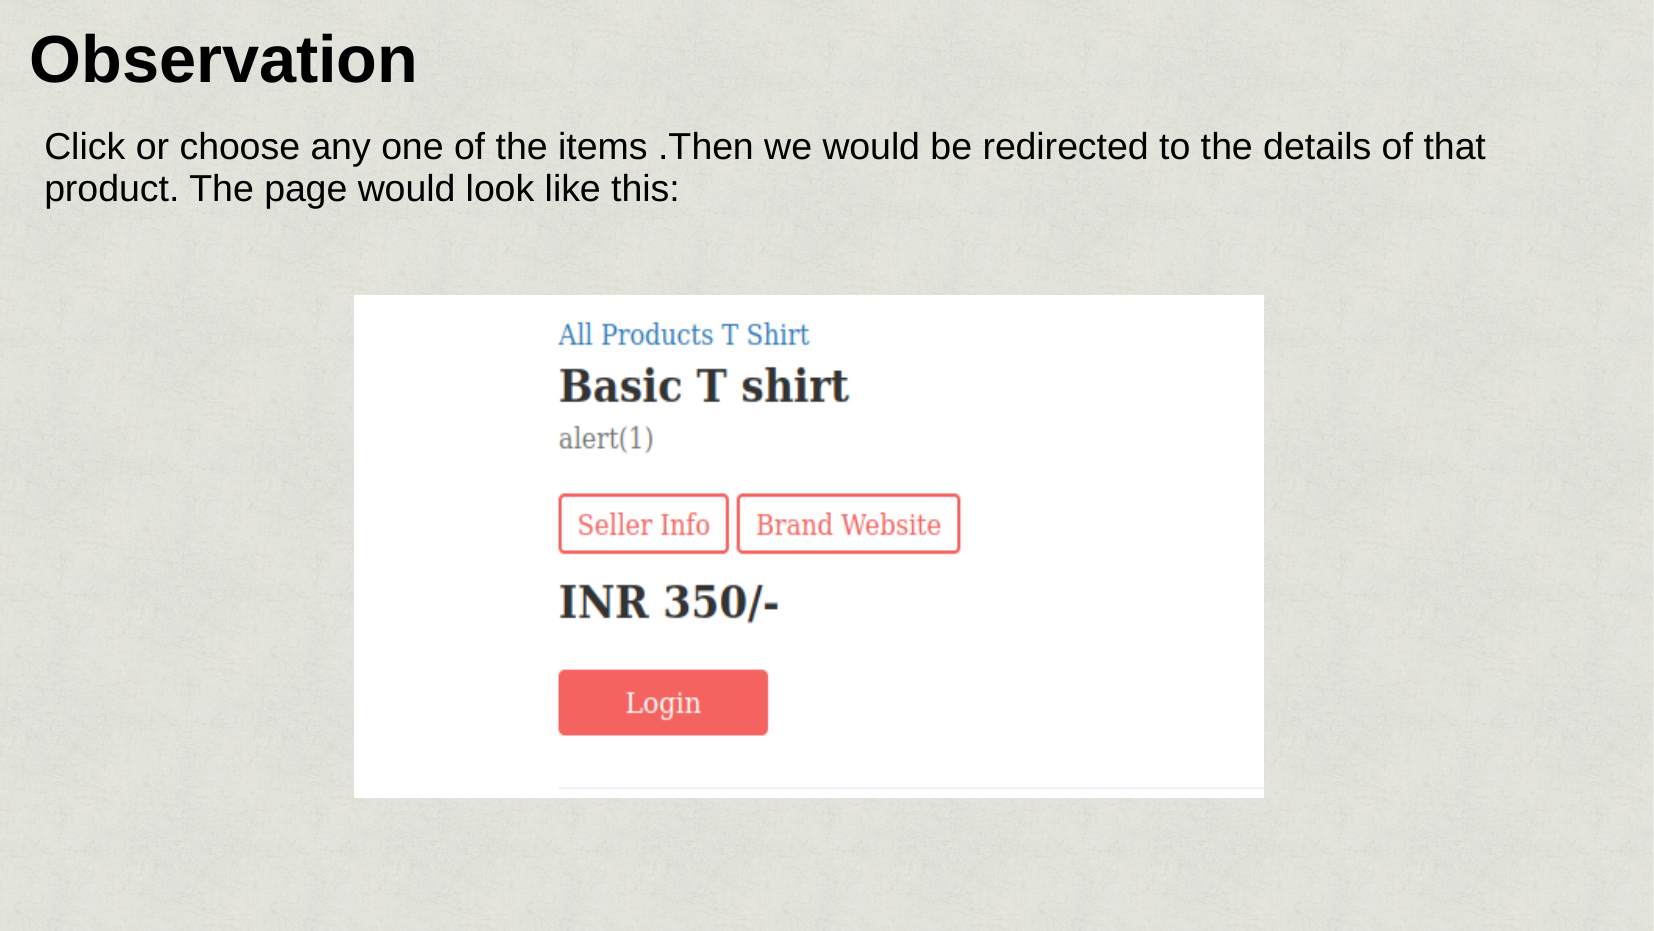

# Observation
Click or choose any one of the items .Then we would be redirected to the details of that product. The page would look like this: